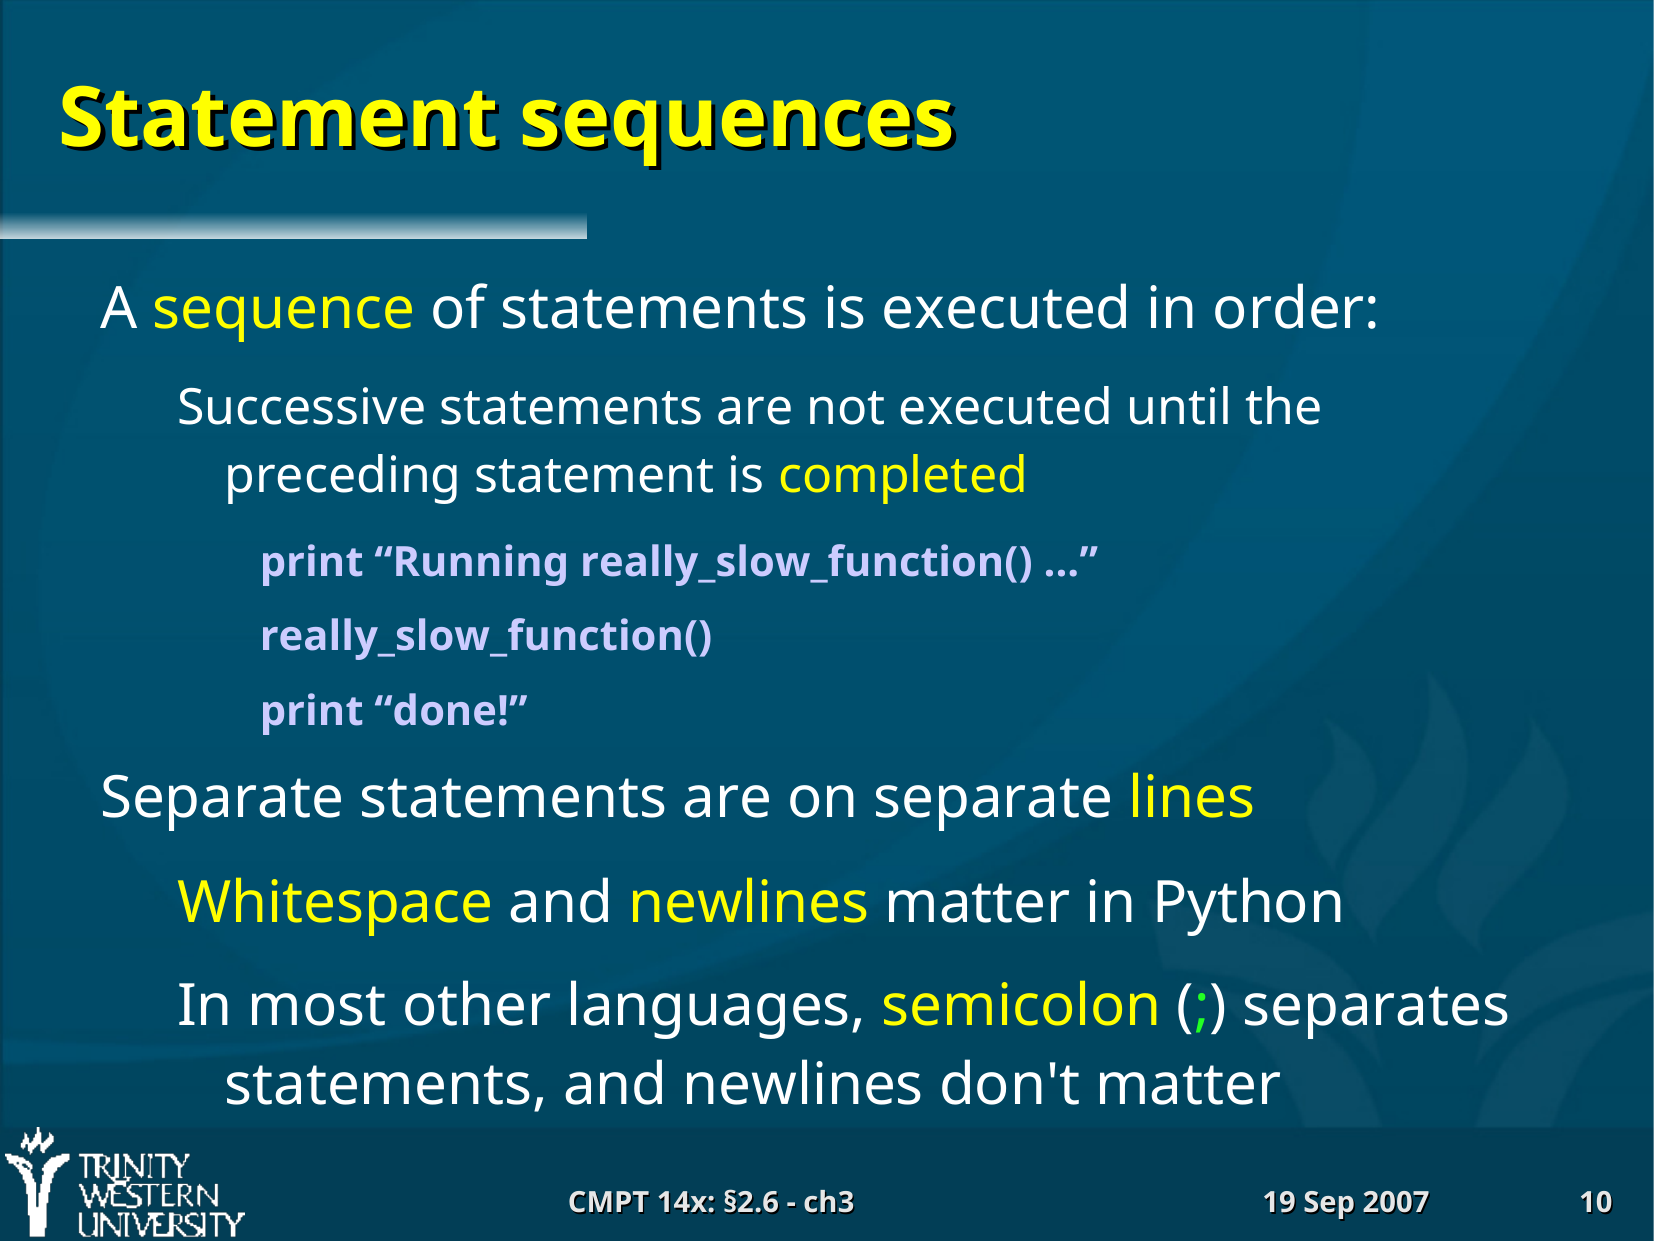

# Statement sequences
A sequence of statements is executed in order:
Successive statements are not executed until the preceding statement is completed
print “Running really_slow_function() ...”
really_slow_function()
print “done!”
Separate statements are on separate lines
Whitespace and newlines matter in Python
In most other languages, semicolon (;) separates statements, and newlines don't matter
CMPT 14x: §2.6 - ch3
19 Sep 2007
10